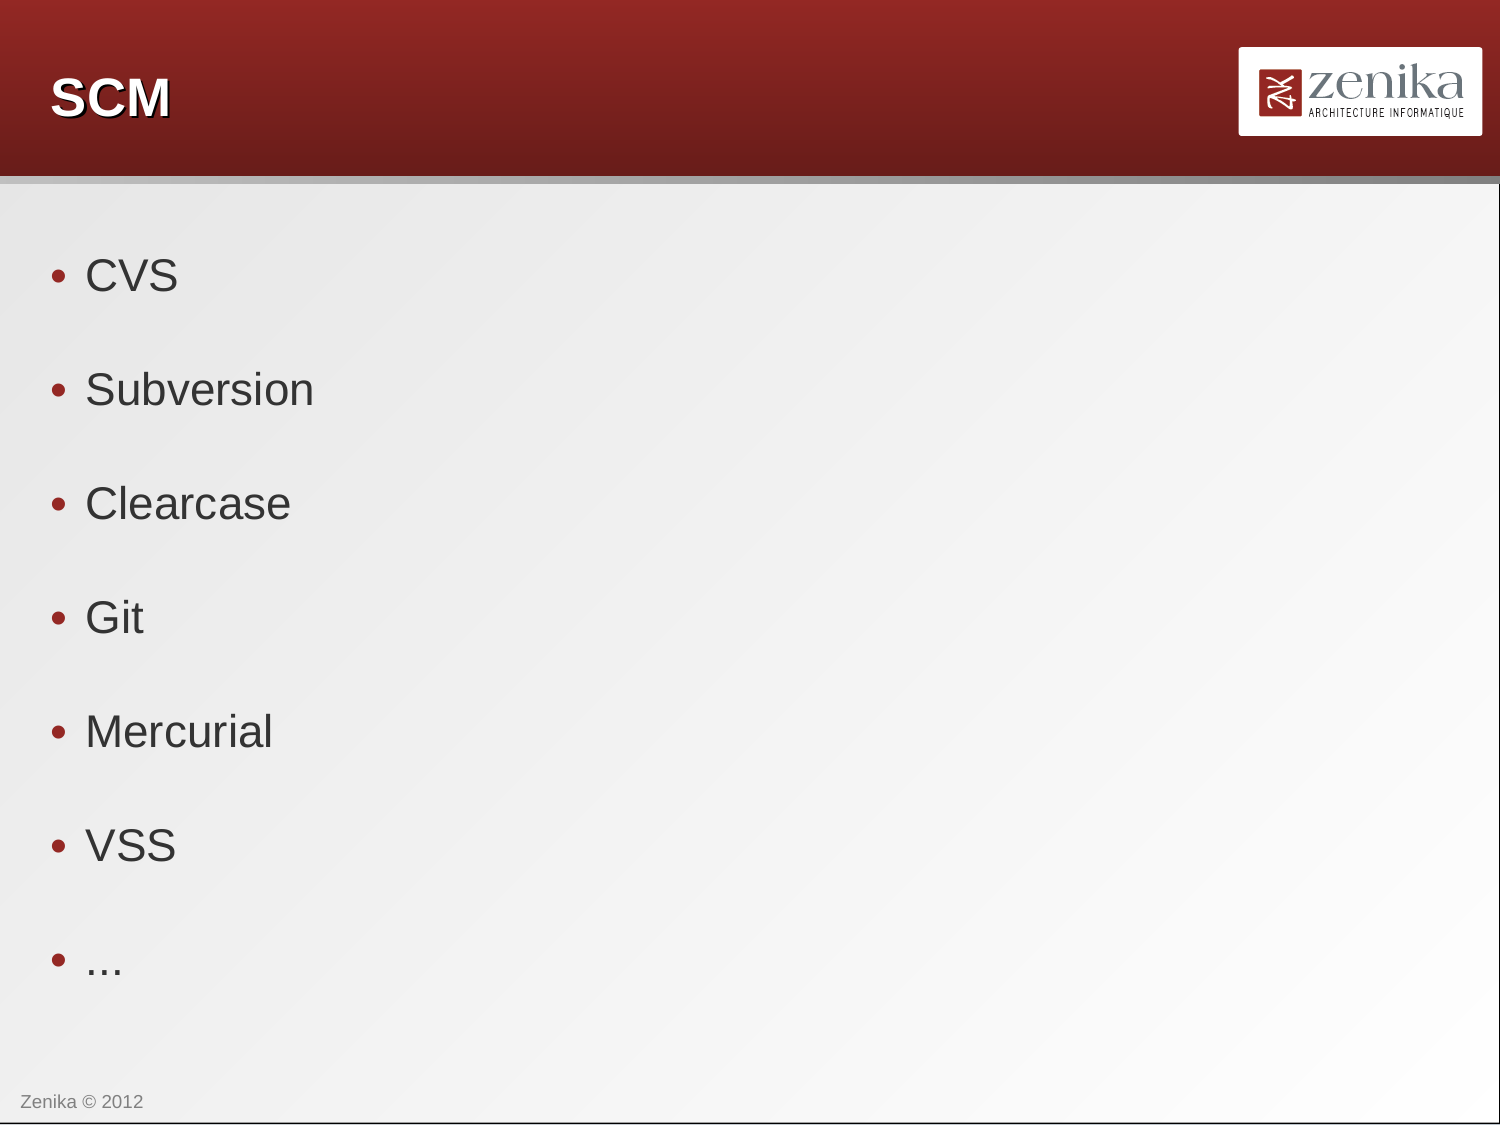

# SCM
CVS
Subversion
Clearcase
Git
Mercurial
VSS
...